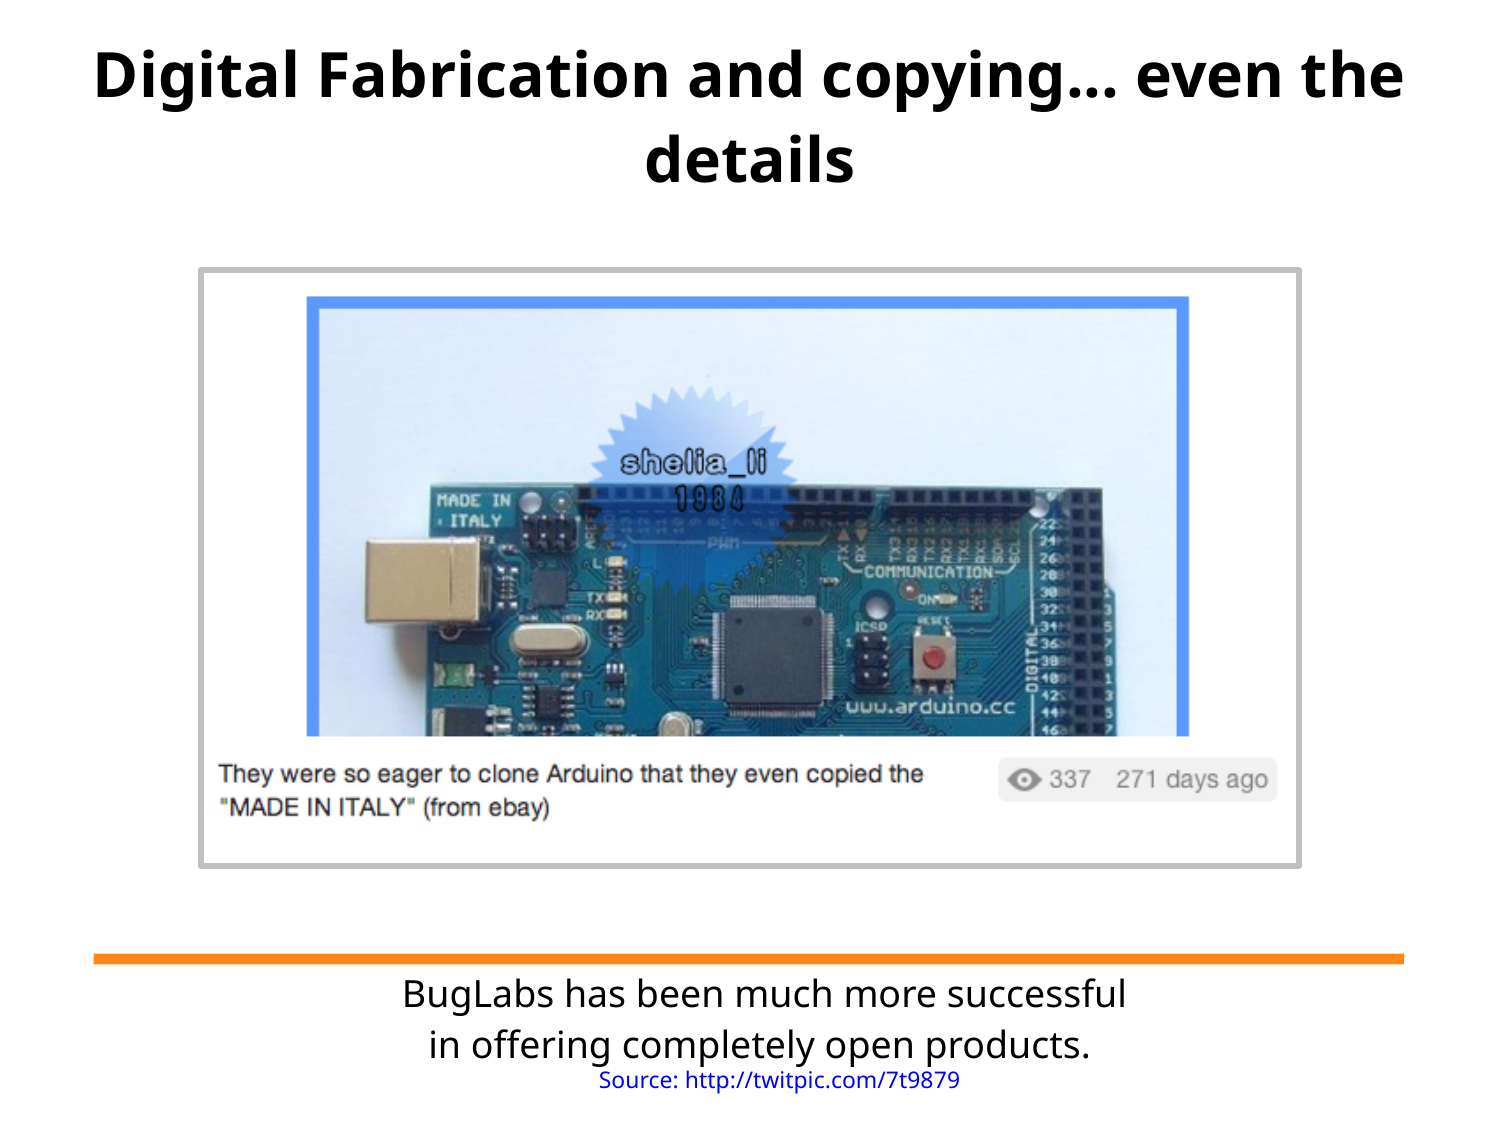

# Digital Fabrication and copying... even the details
BugLabs has been much more successful in offering completely open products.
Source: http://twitpic.com/7t9879